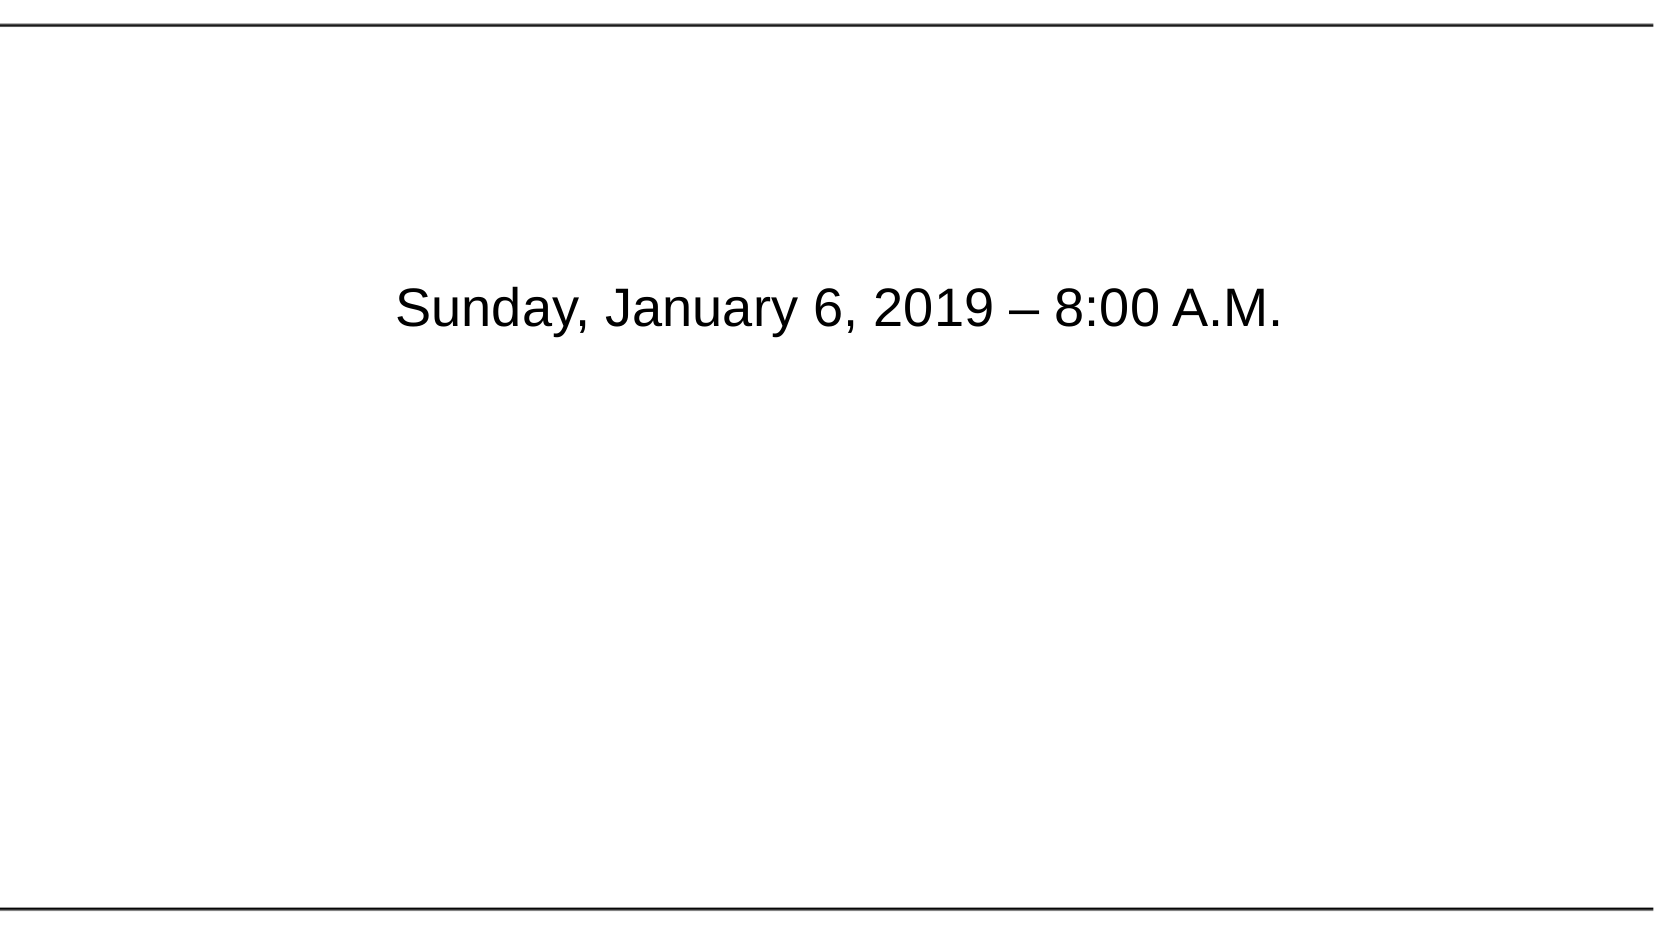

Sunday, January 6, 2019 – 8:00 A.M.